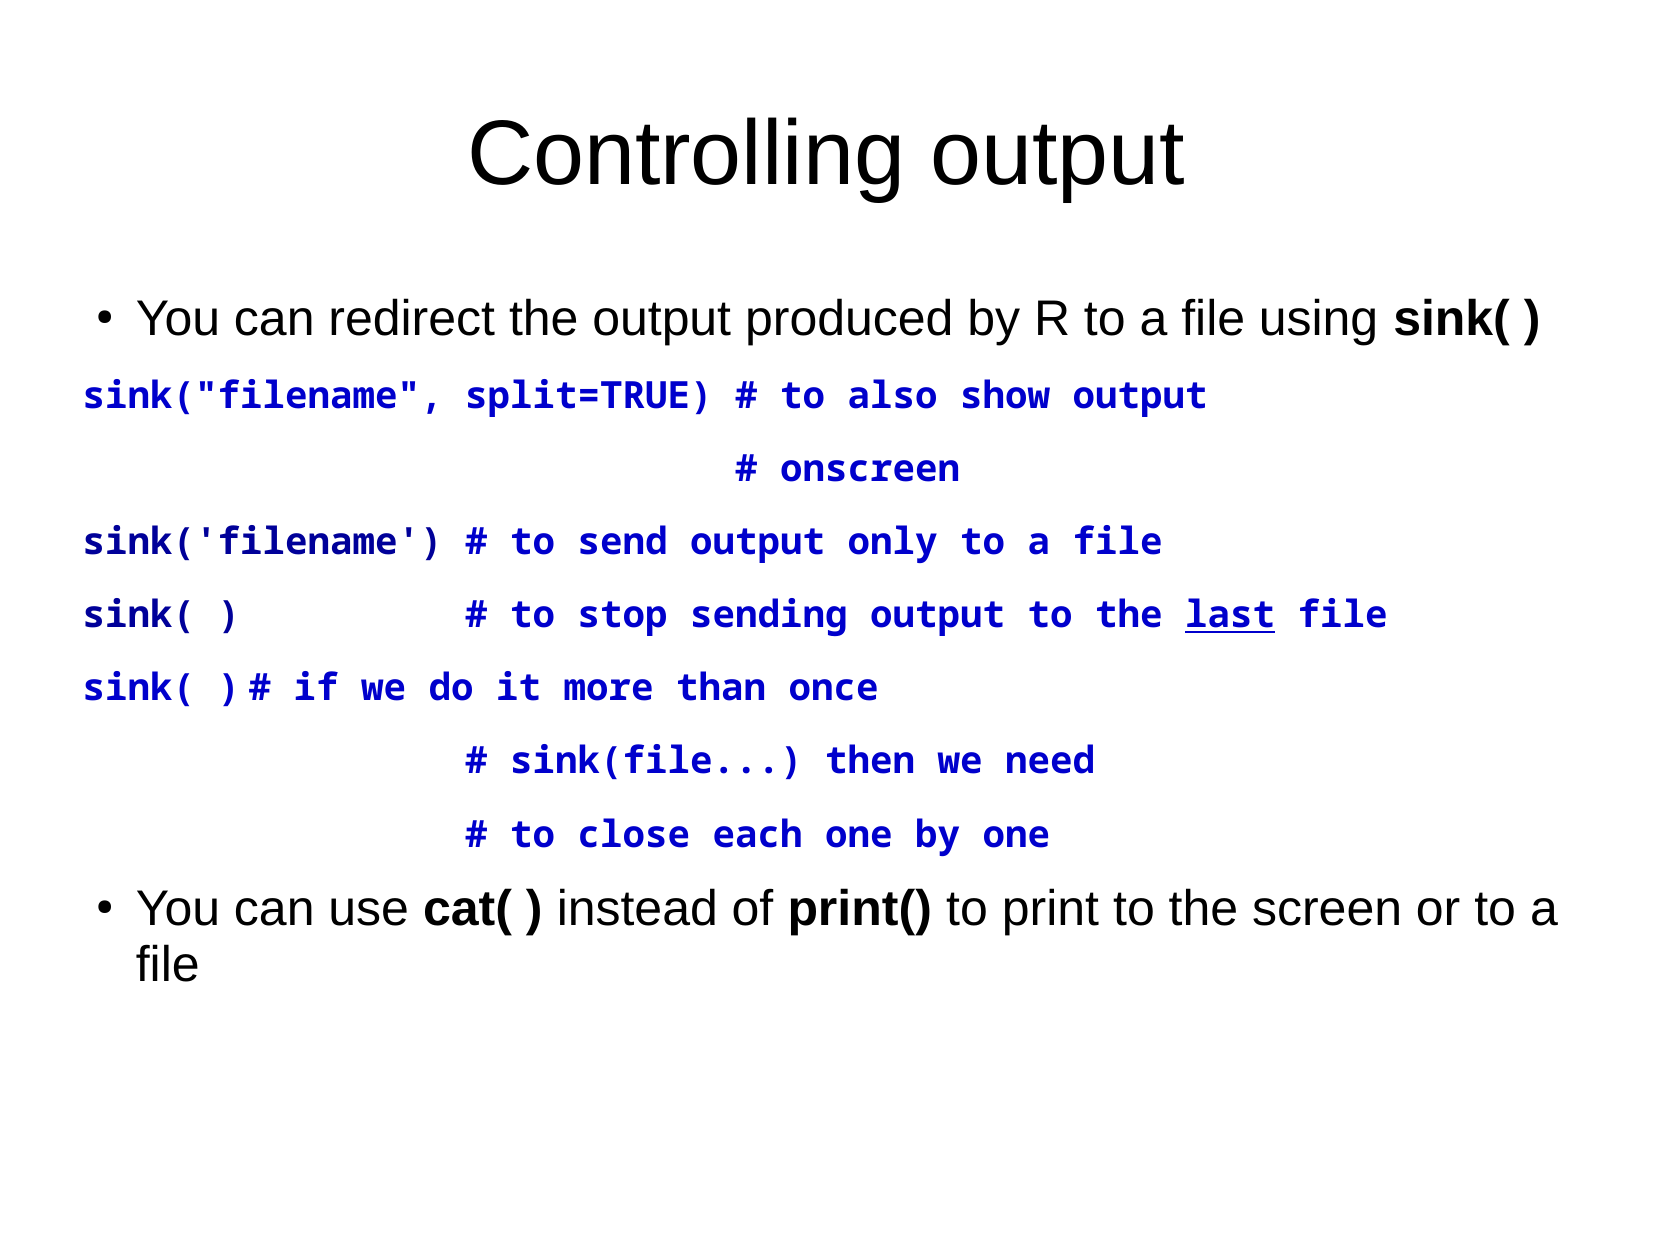

# Controlling output
You can redirect the output produced by R to a file using sink( )
sink("filename", split=TRUE) # to also show output
 # onscreen
sink('filename') # to send output only to a file
sink( ) # to stop sending output to the last file
sink( )					# if we do it more than once
 # sink(file...) then we need
 # to close each one by one
You can use cat( ) instead of print() to print to the screen or to a file